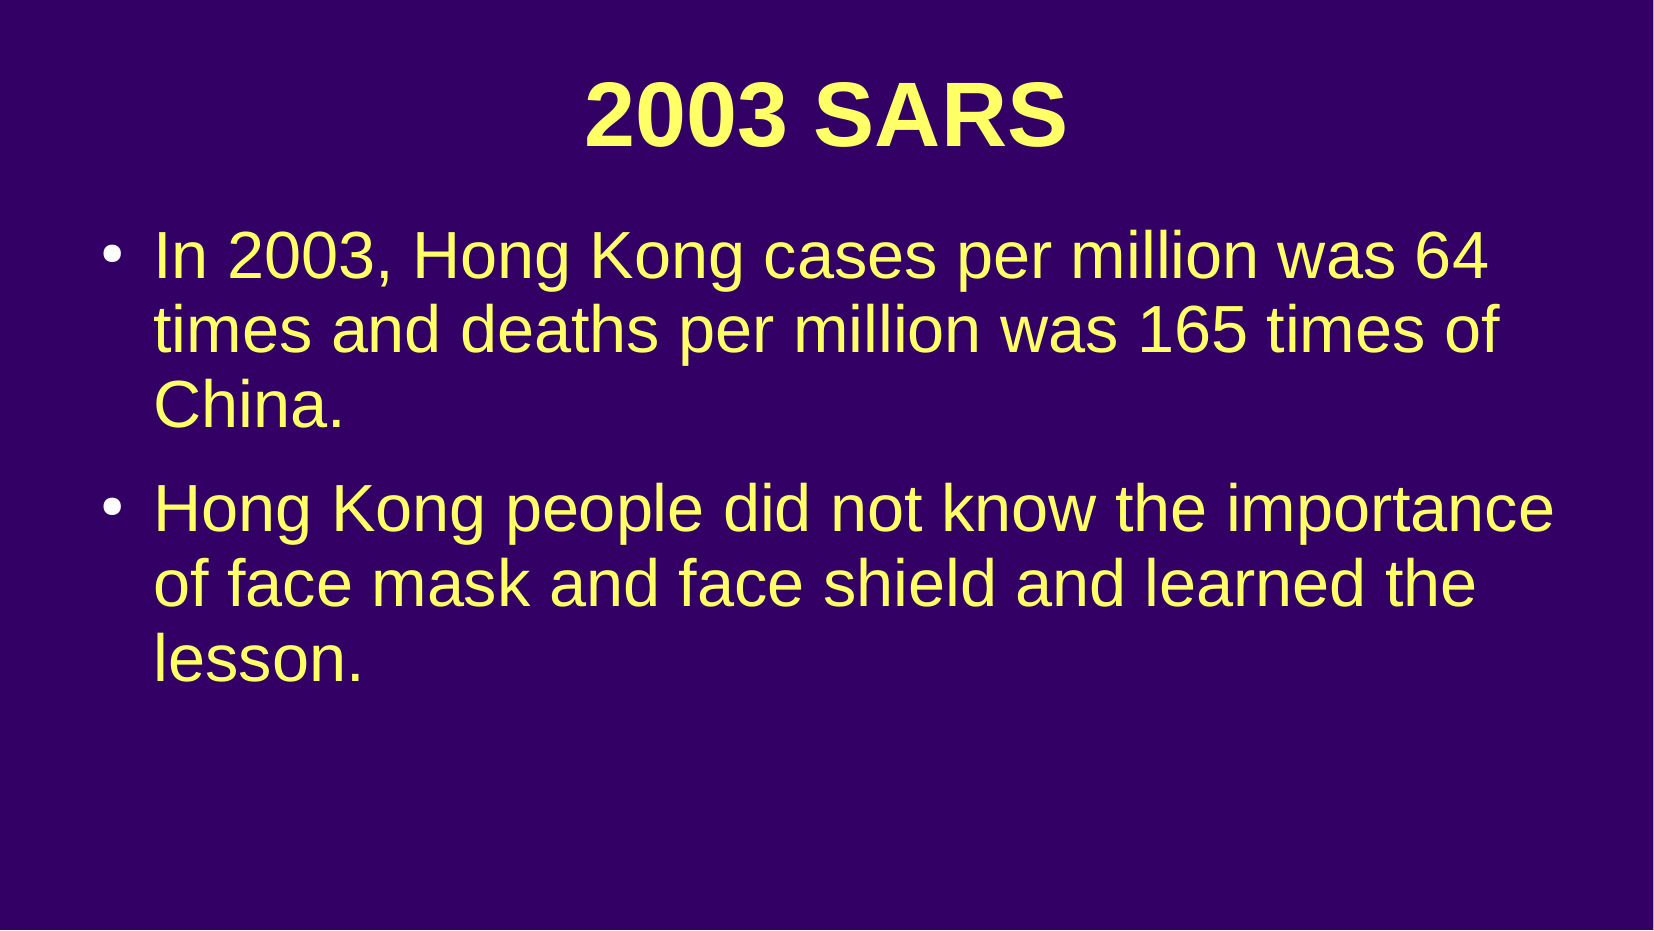

# 2003 SARS
In 2003, Hong Kong cases per million was 64 times and deaths per million was 165 times of China.
Hong Kong people did not know the importance of face mask and face shield and learned the lesson.